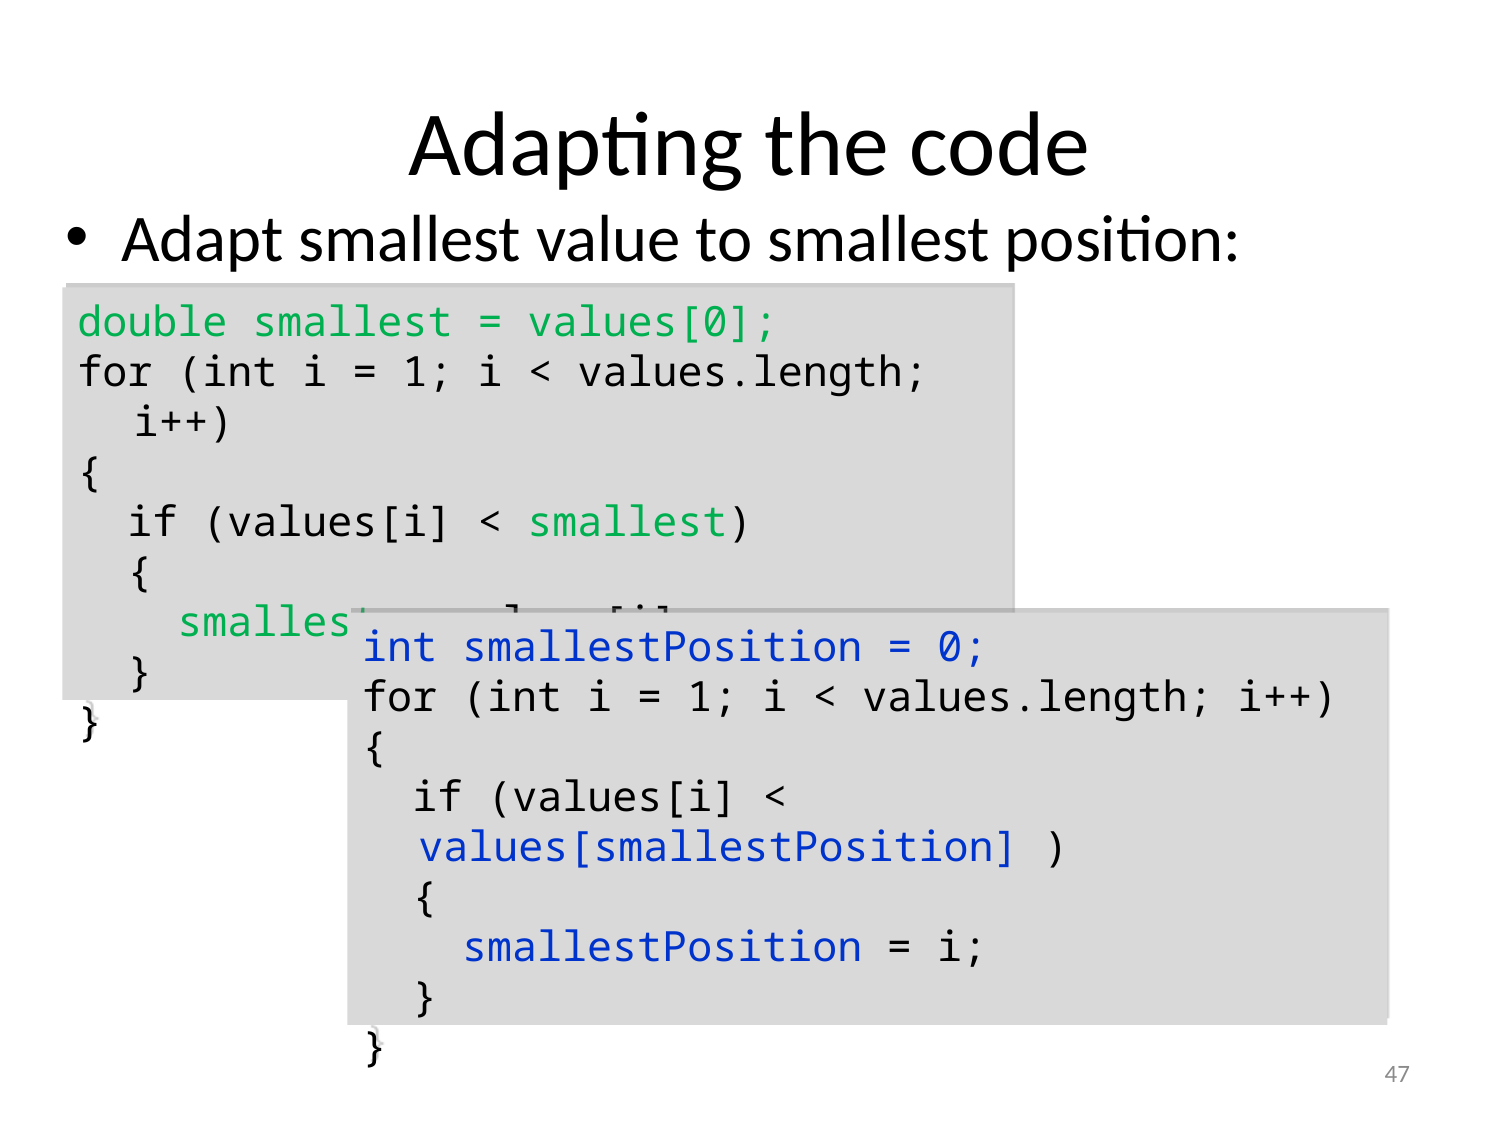

# Adapting the code
Adapt smallest value to smallest position:
double smallest = values[0];
for (int i = 1; i < values.length; i++)
{
 if (values[i] < smallest)
 {
 smallest = values[i];
 }
}
int smallestPosition = 0;
for (int i = 1; i < values.length; i++)
{
 if (values[i] < values[smallestPosition] )
 {
 smallestPosition = i;
 }
}